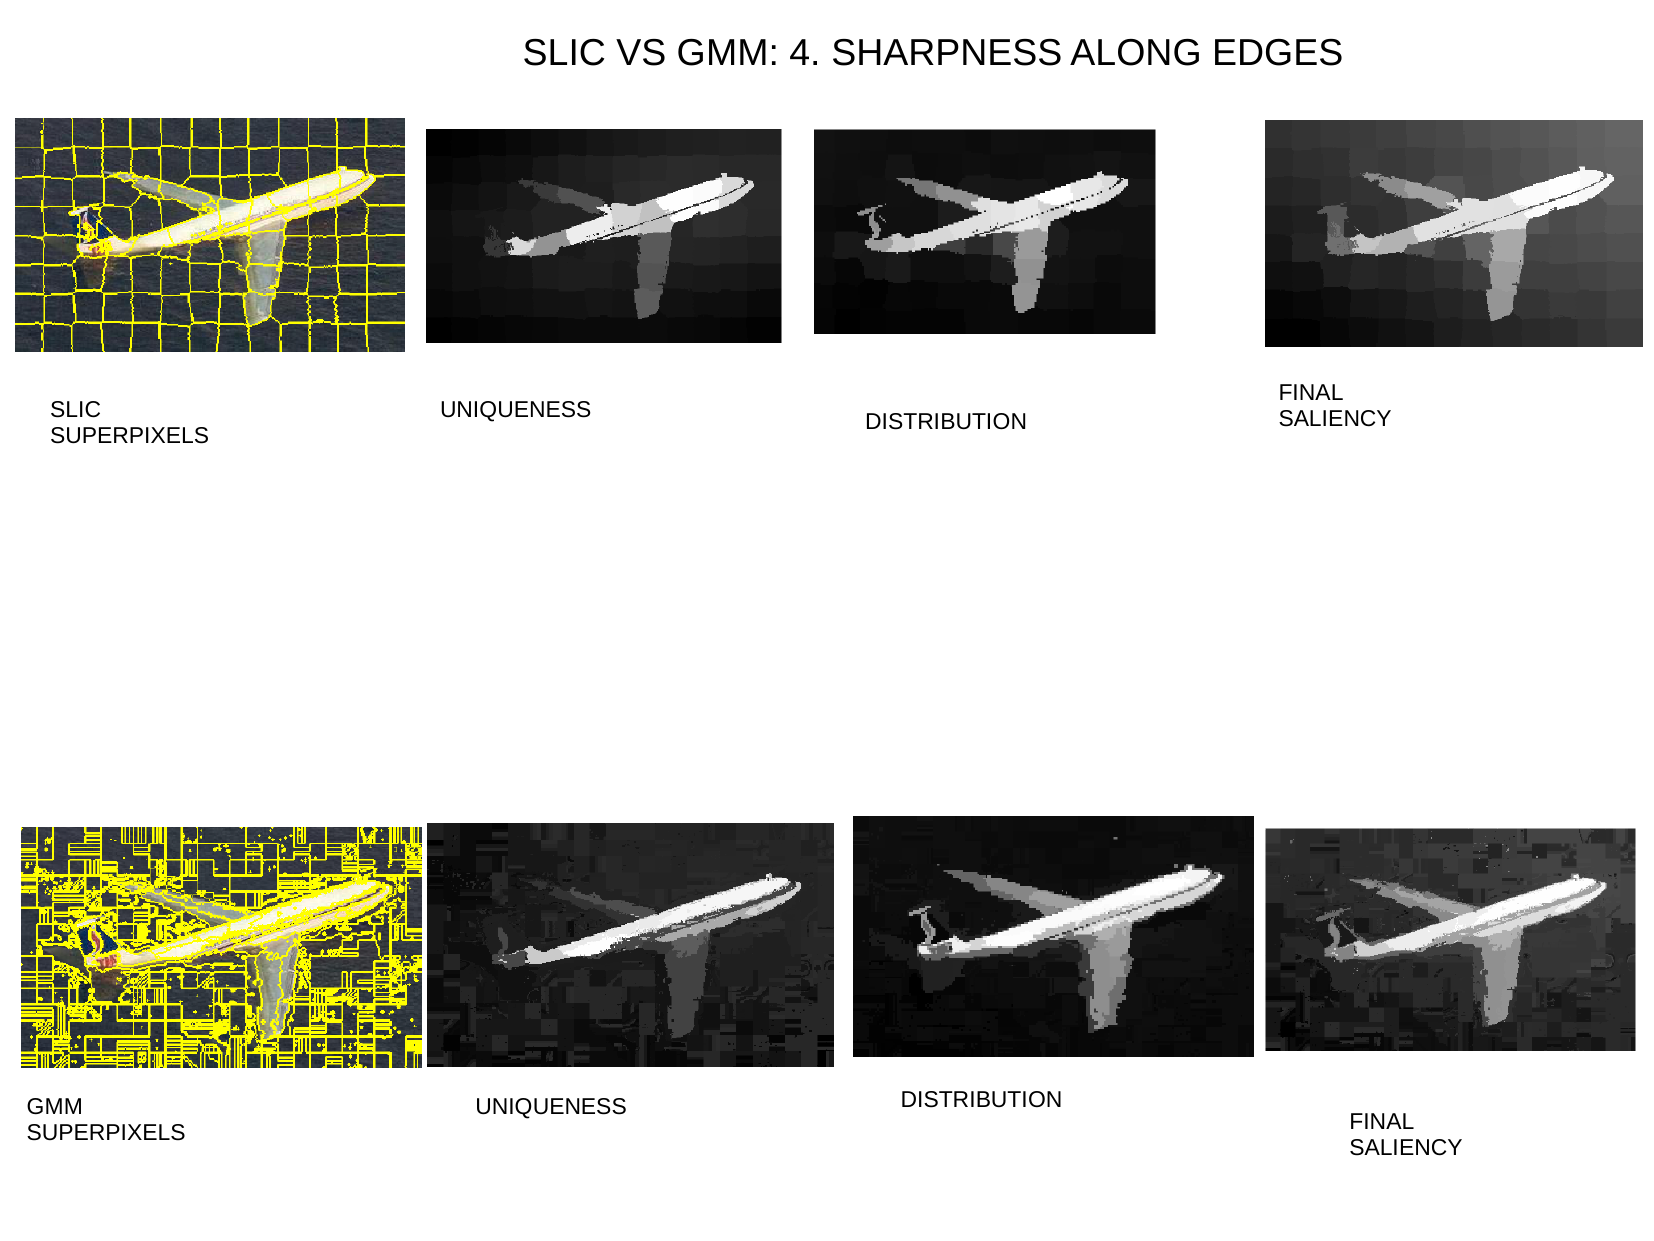

SLIC VS GMM: 4. SHARPNESS ALONG EDGES
FINAL SALIENCY
SLIC SUPERPIXELS
UNIQUENESS
DISTRIBUTION
DISTRIBUTION
GMM SUPERPIXELS
UNIQUENESS
FINAL SALIENCY